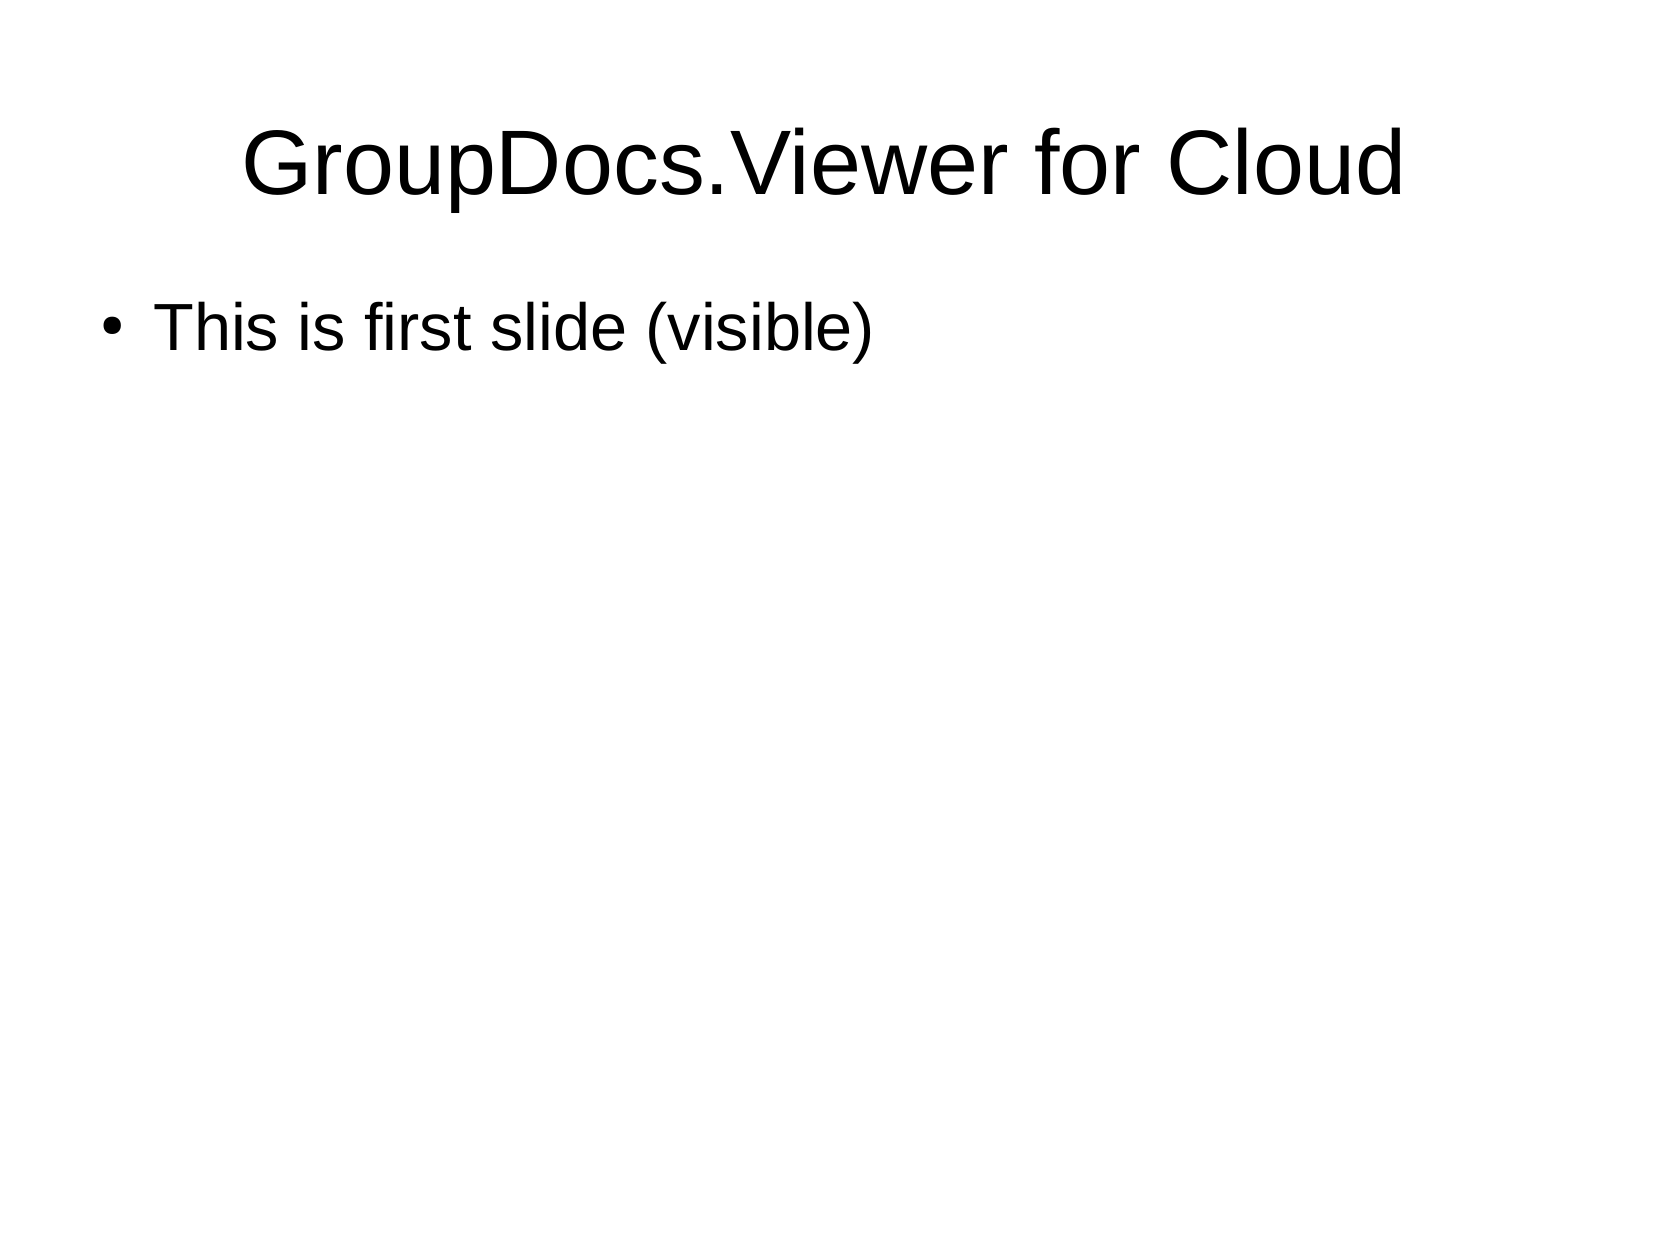

GroupDocs.Viewer for Cloud
# This is first slide (visible)